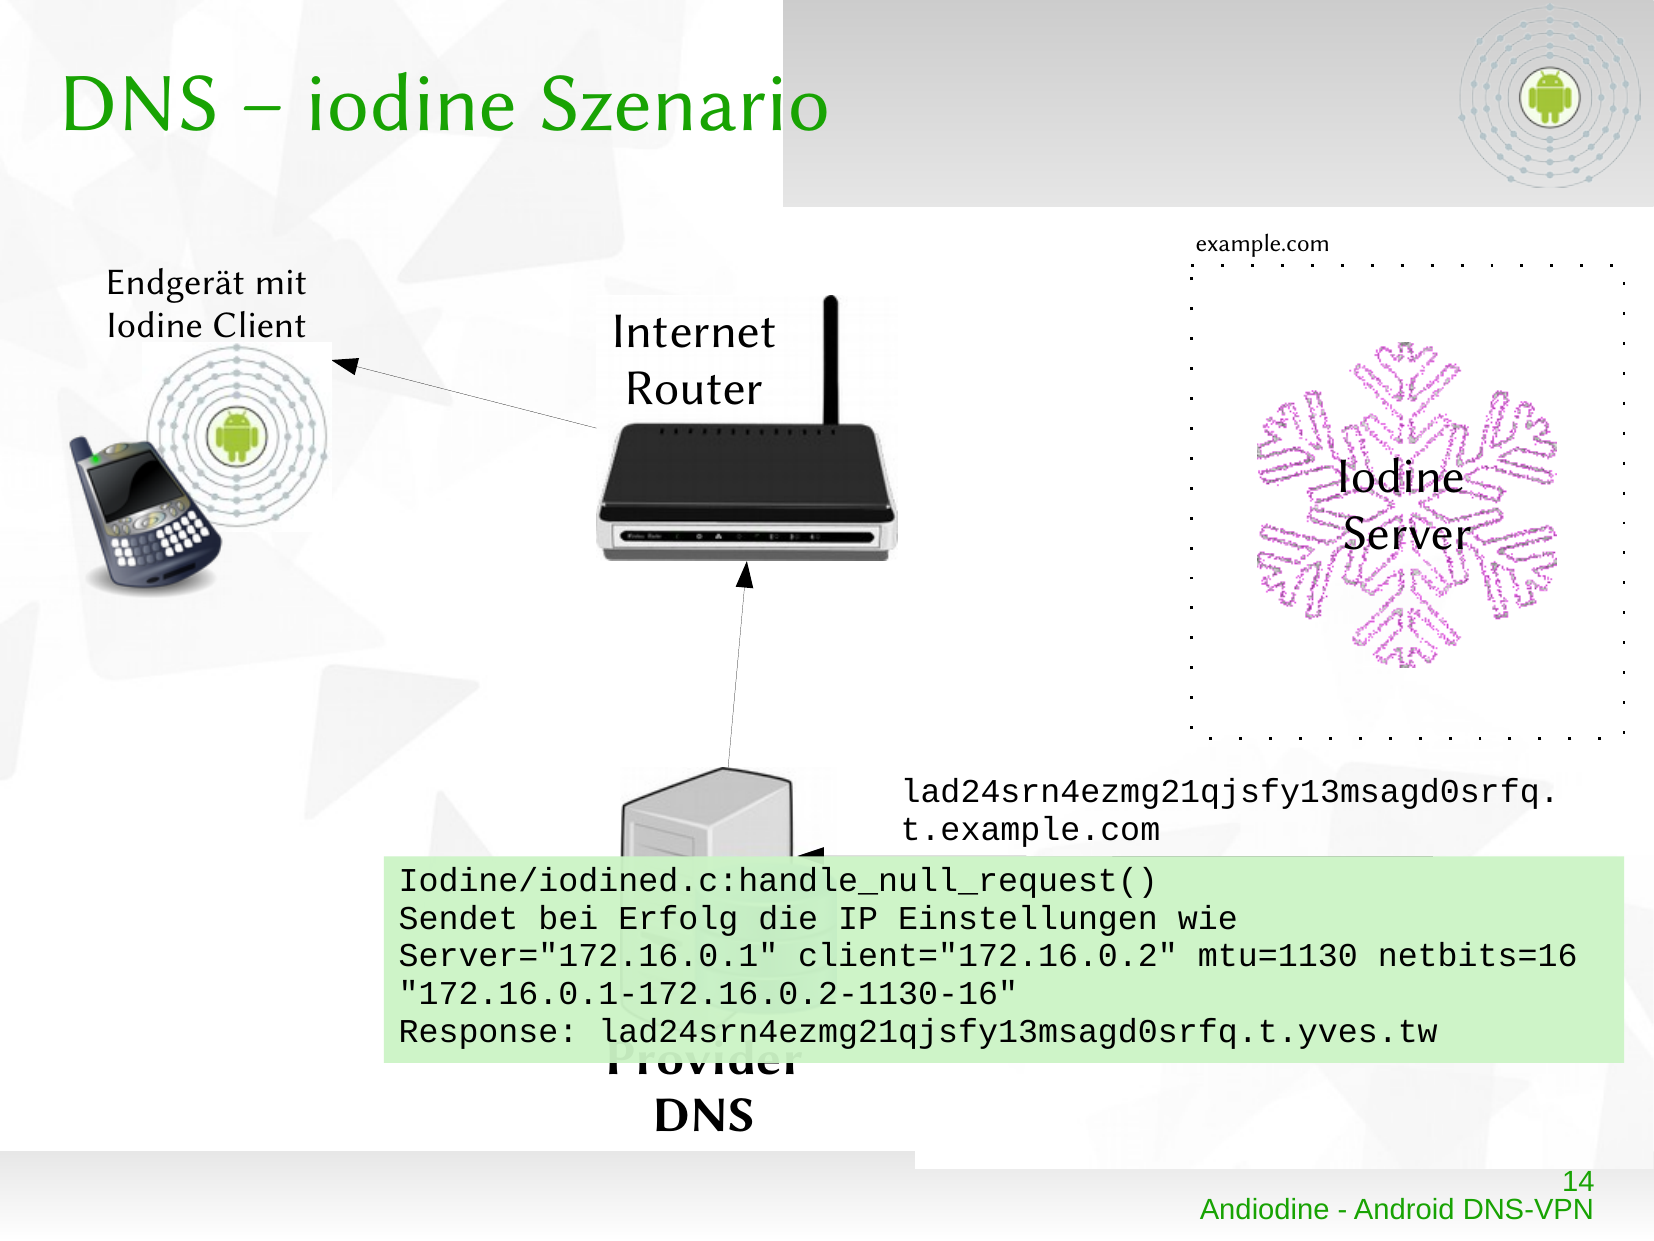

# DNS – iodine Szenario
example.com
Endgerät mit
Iodine Client
Internet
Router
Iodine
Server
lad24srn4ezmg21qjsfy13msagd0srfq.
t.example.com
Iodine/iodined.c:handle_null_request()
Sendet bei Erfolg die IP Einstellungen wie
Server="172.16.0.1" client="172.16.0.2" mtu=1130 netbits=16
"172.16.0.1-172.16.0.2-1130-16"
Response: lad24srn4ezmg21qjsfy13msagd0srfq.t.yves.tw
Provider
DNS
14
Andiodine - Android DNS-VPN